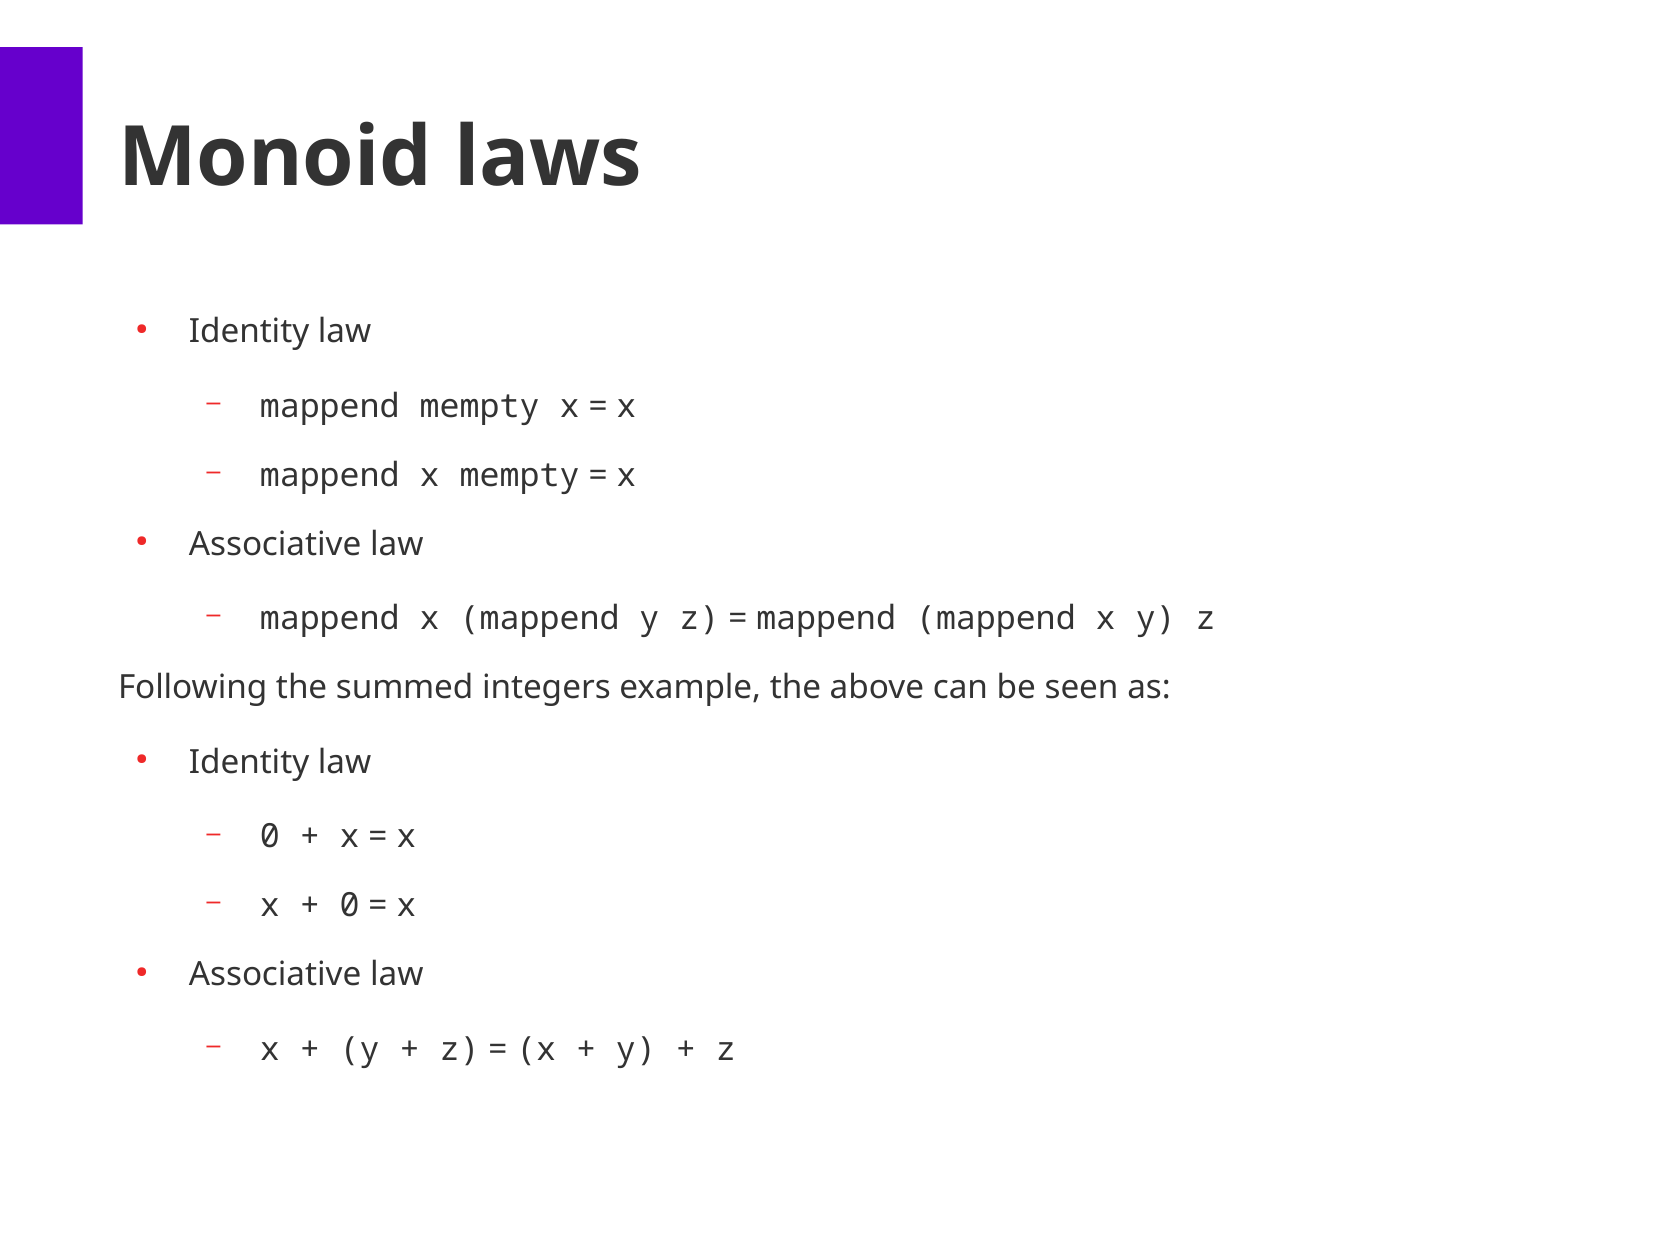

# Monoid laws
Identity law
mappend mempty x = x
mappend x mempty = x
Associative law
mappend x (mappend y z) = mappend (mappend x y) z
Following the summed integers example, the above can be seen as:
Identity law
0 + x = x
x + 0 = x
Associative law
x + (y + z) = (x + y) + z